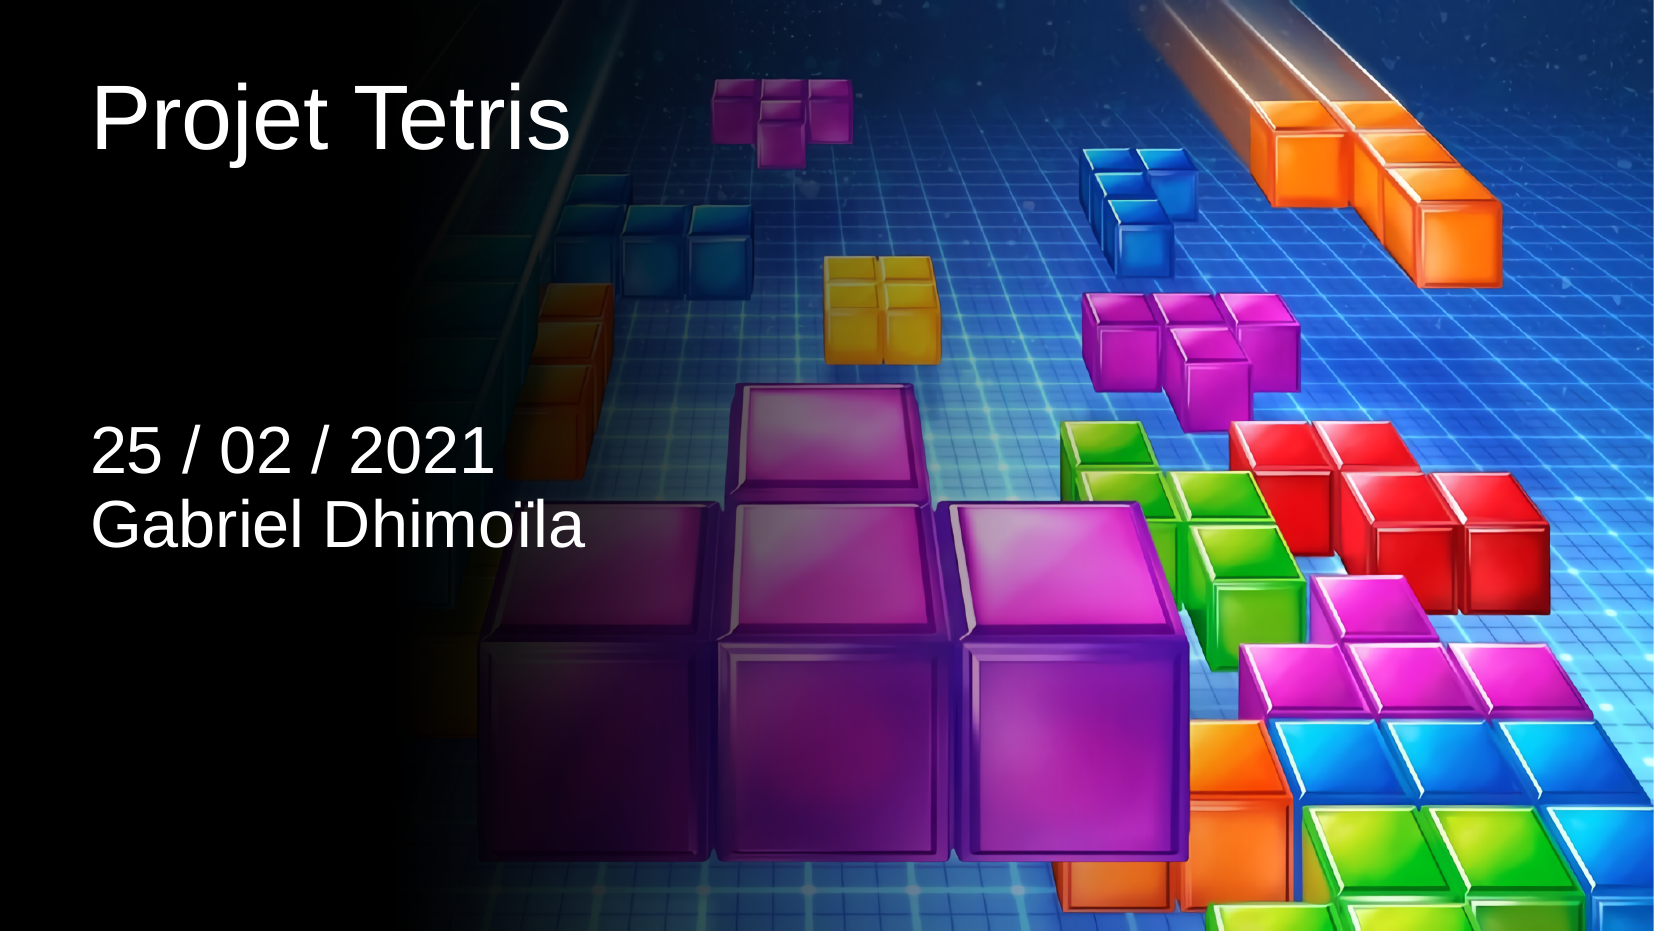

# Projet Tetris
25 / 02 / 2021
Gabriel Dhimoïla